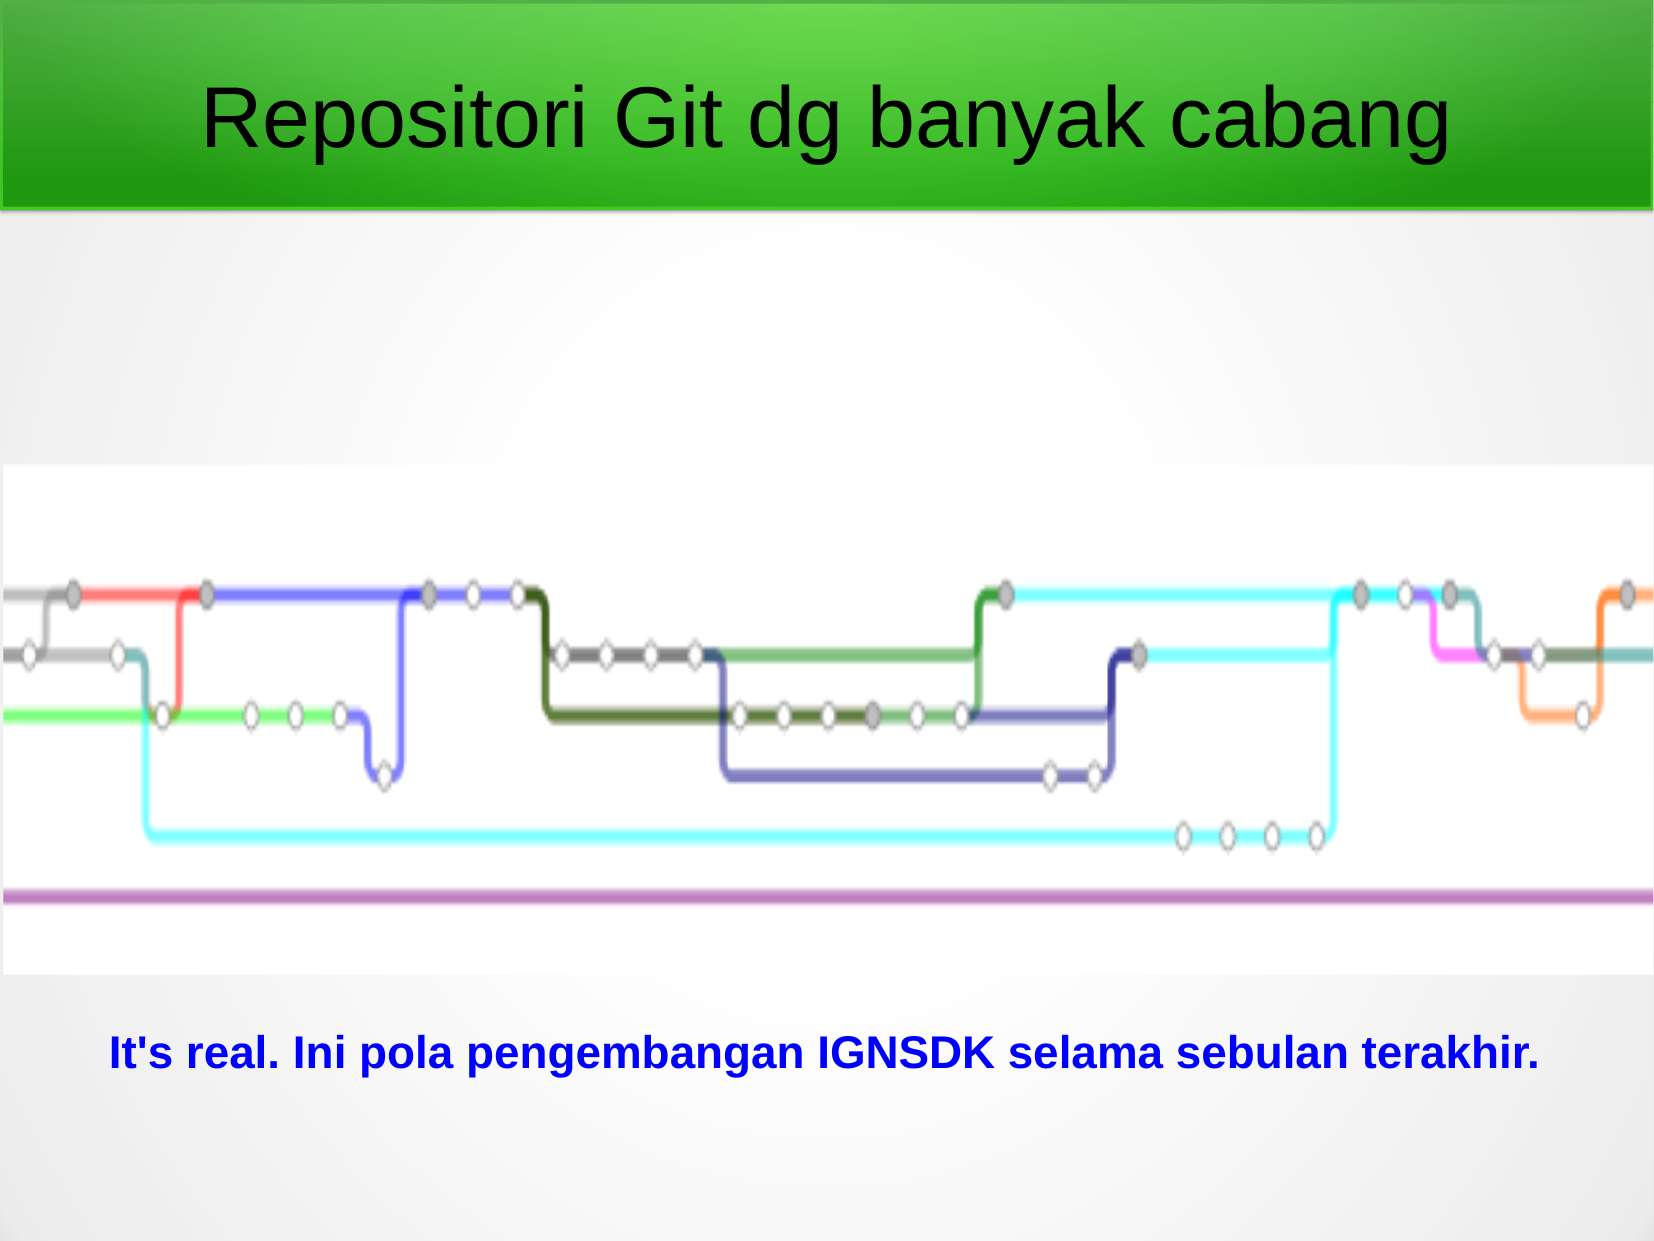

# Repositori Git dg banyak cabang
It's real. Ini pola pengembangan IGNSDK selama sebulan terakhir.